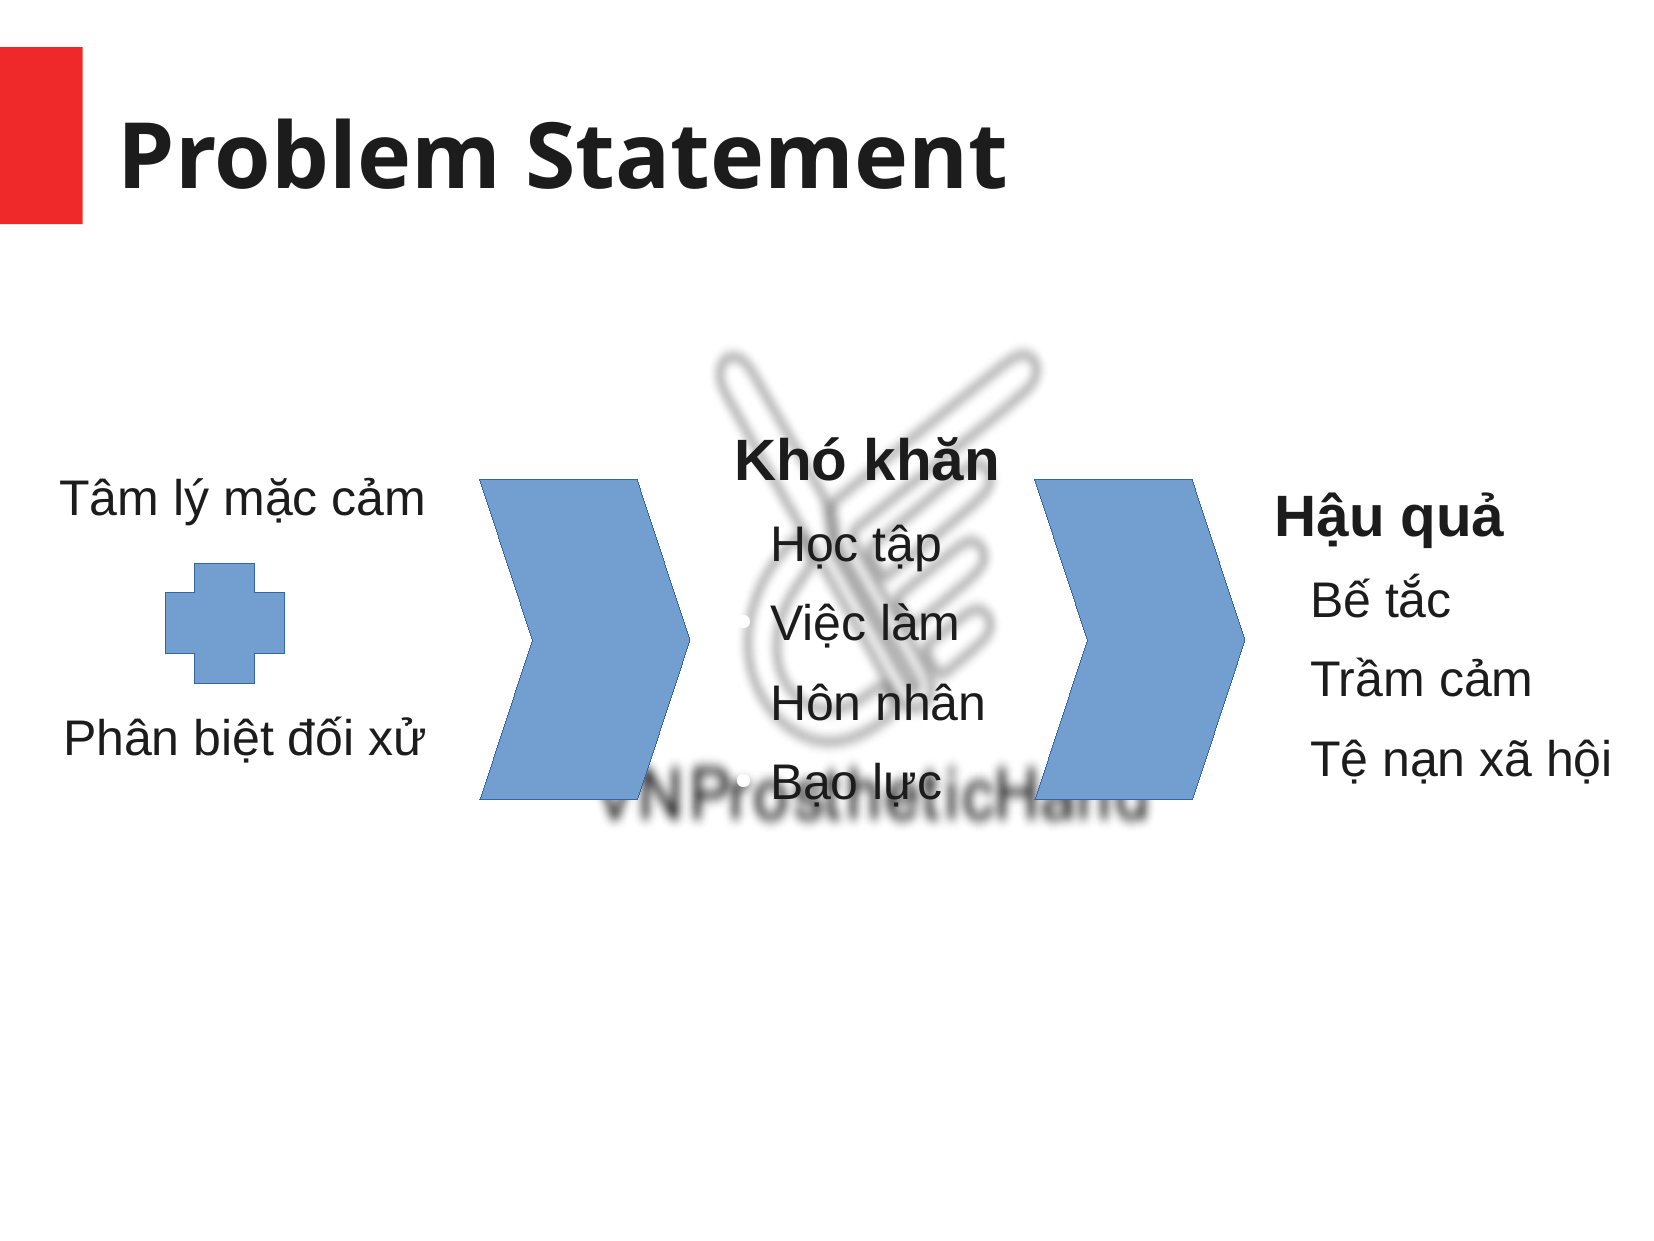

# Problem Statement
Khó khăn
Học tập
Việc làm
Hôn nhân
Bạo lực
Tâm lý mặc cảm
Hậu quả
Bế tắc
Trầm cảm
Tệ nạn xã hội
Phân biệt đối xử
3